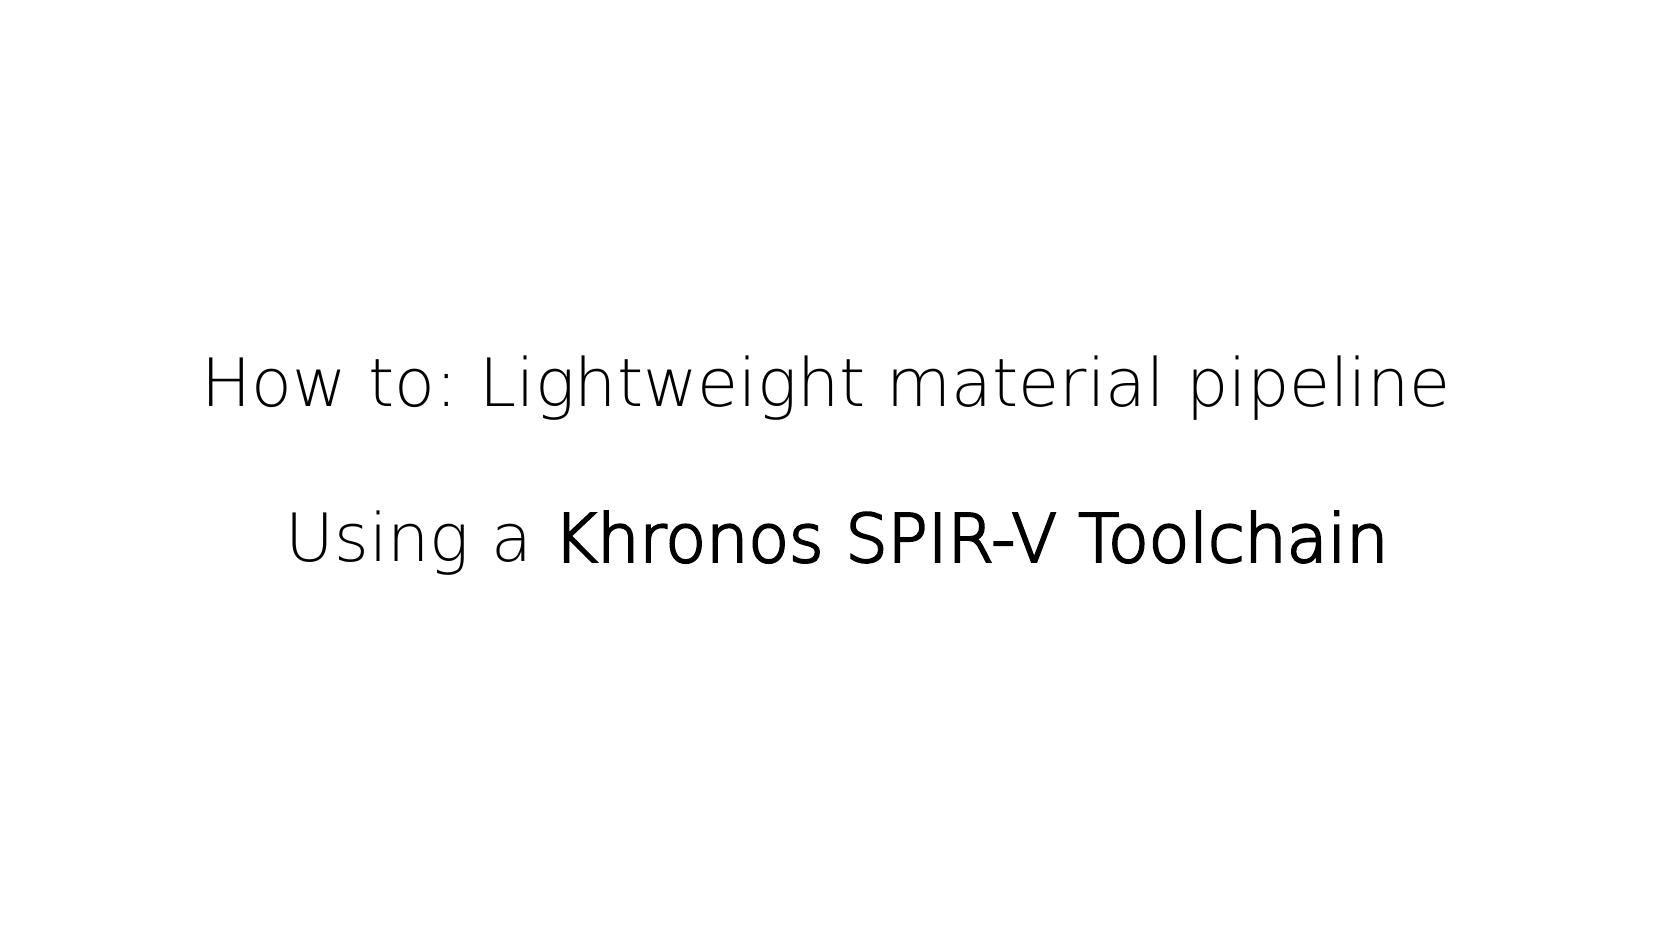

# How to: Lightweight material pipeline
 Using a Khronos SPIR-V Toolchain